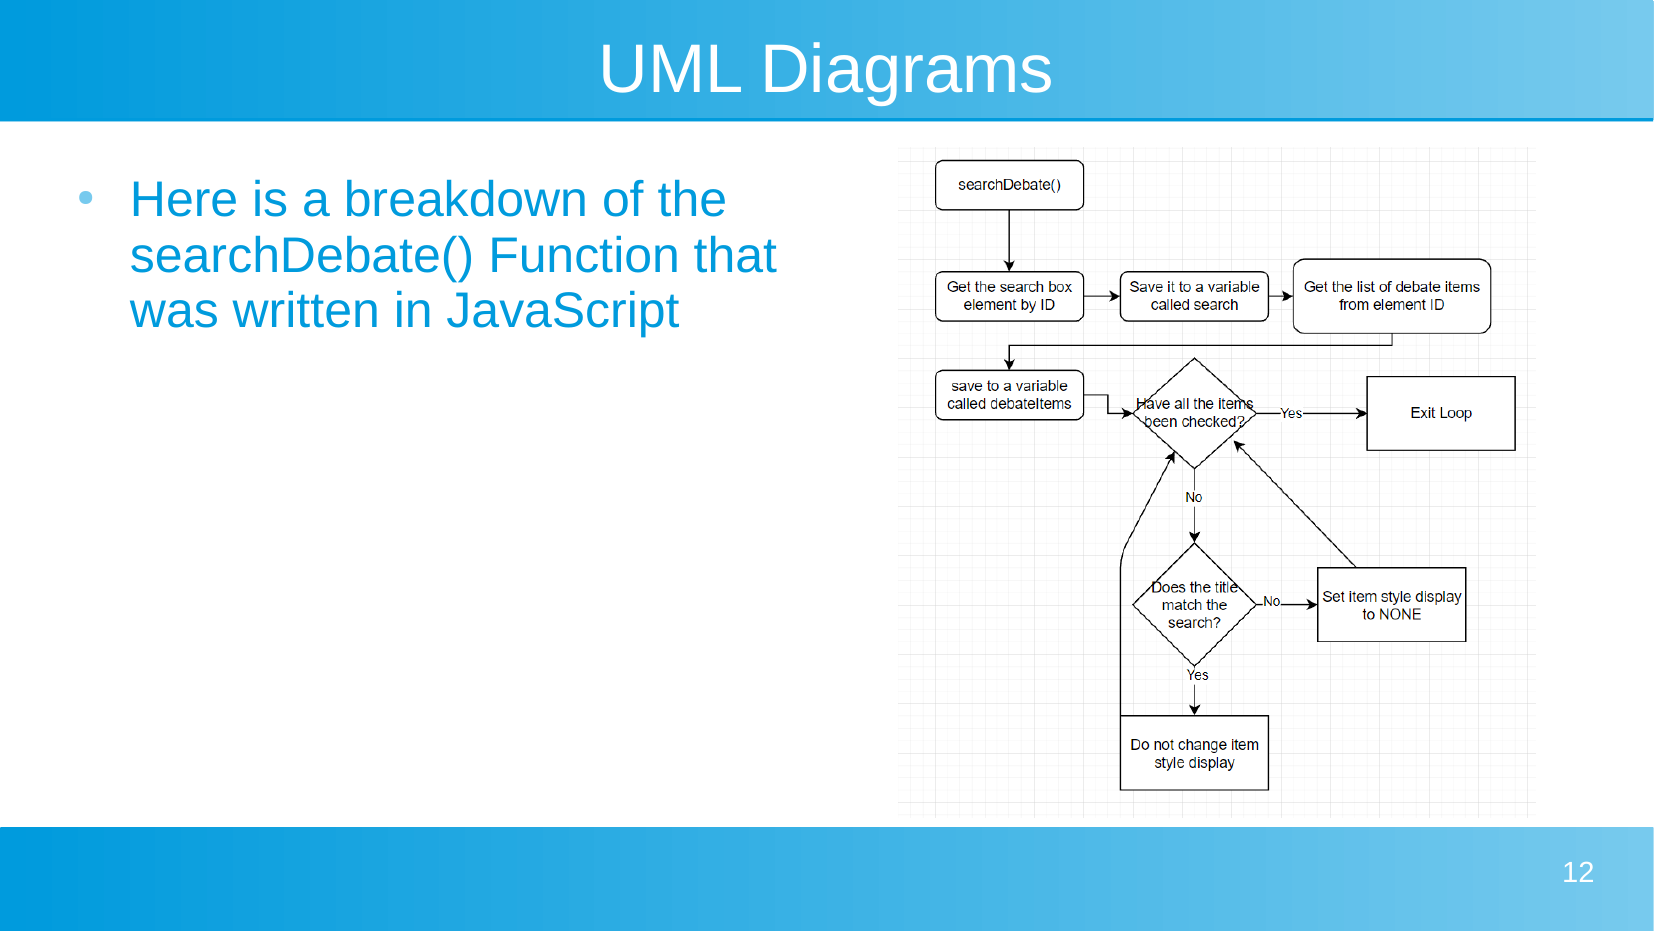

# UML Diagrams
Here is a breakdown of the searchDebate() Function that was written in JavaScript
12